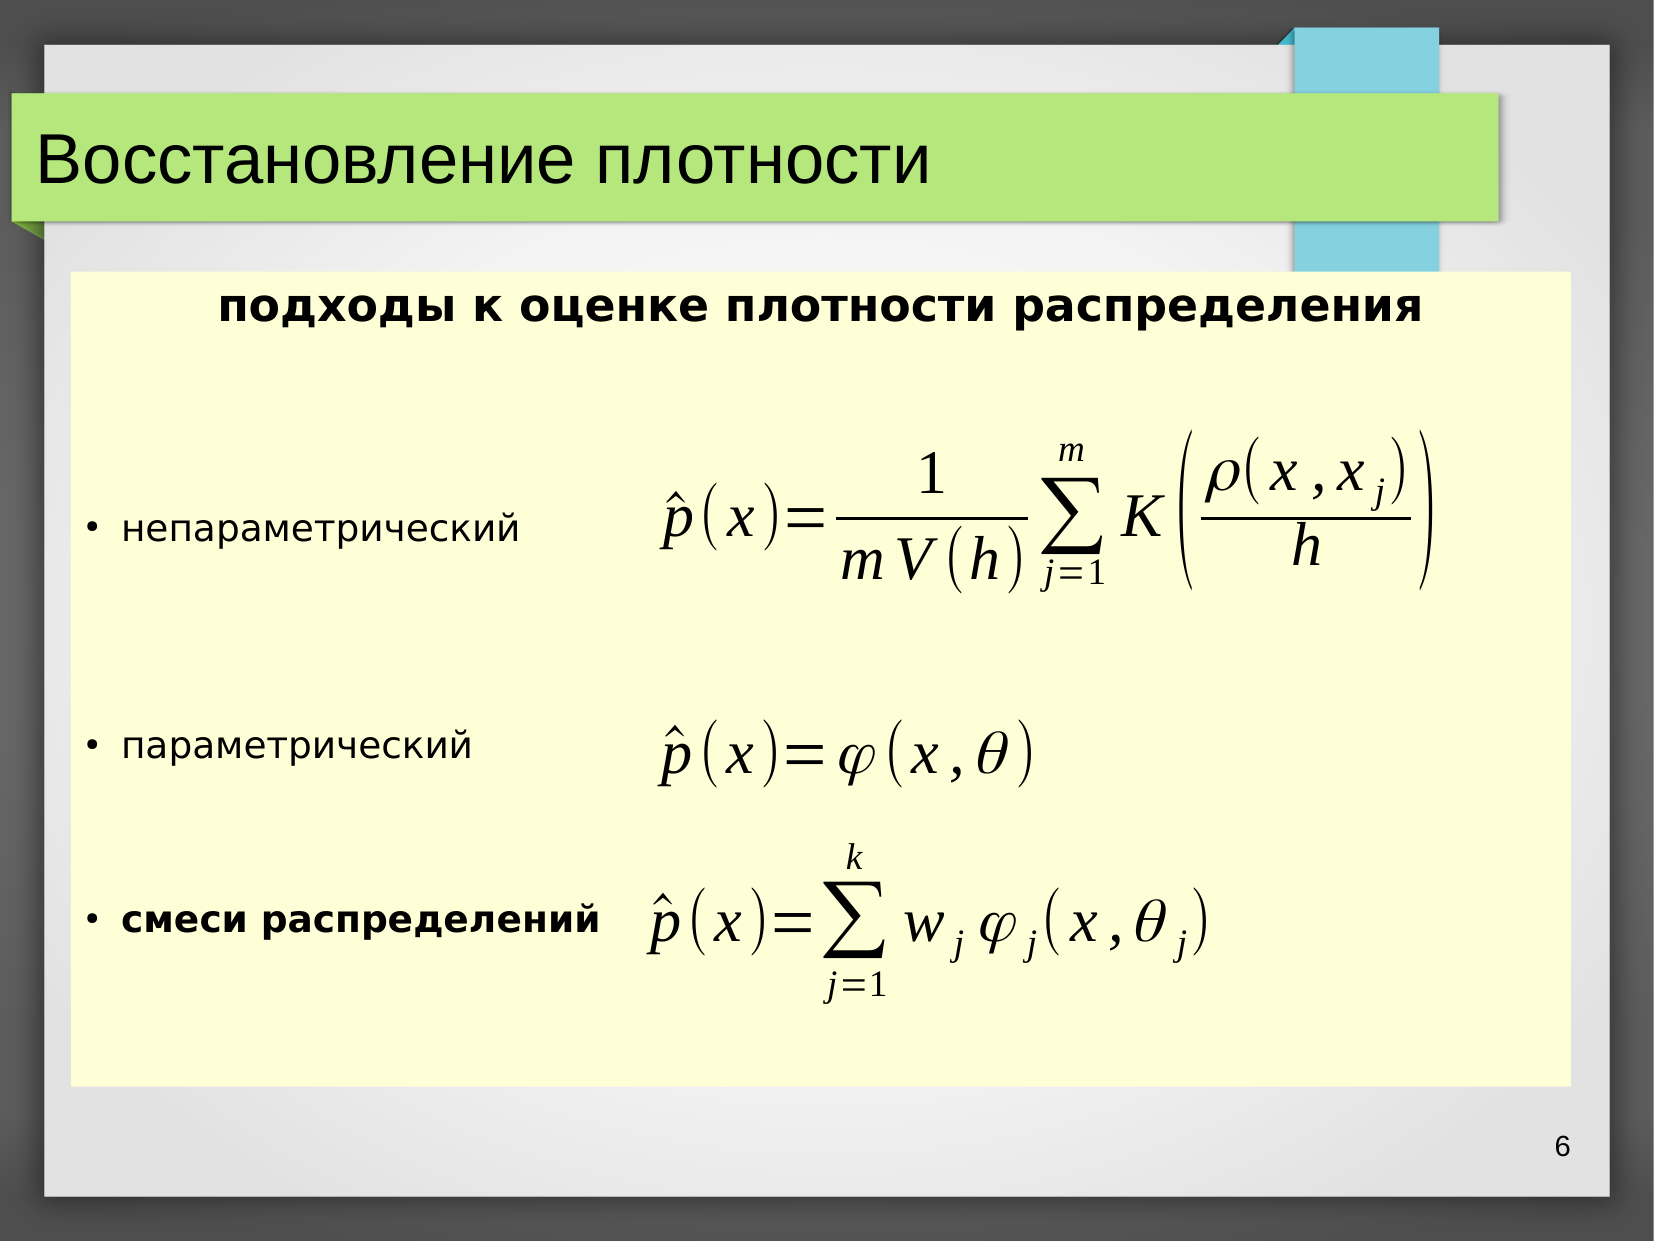

# Восстановление плотности
подходы к оценке плотности распределения
непараметрический
параметрический
смеси распределений
6